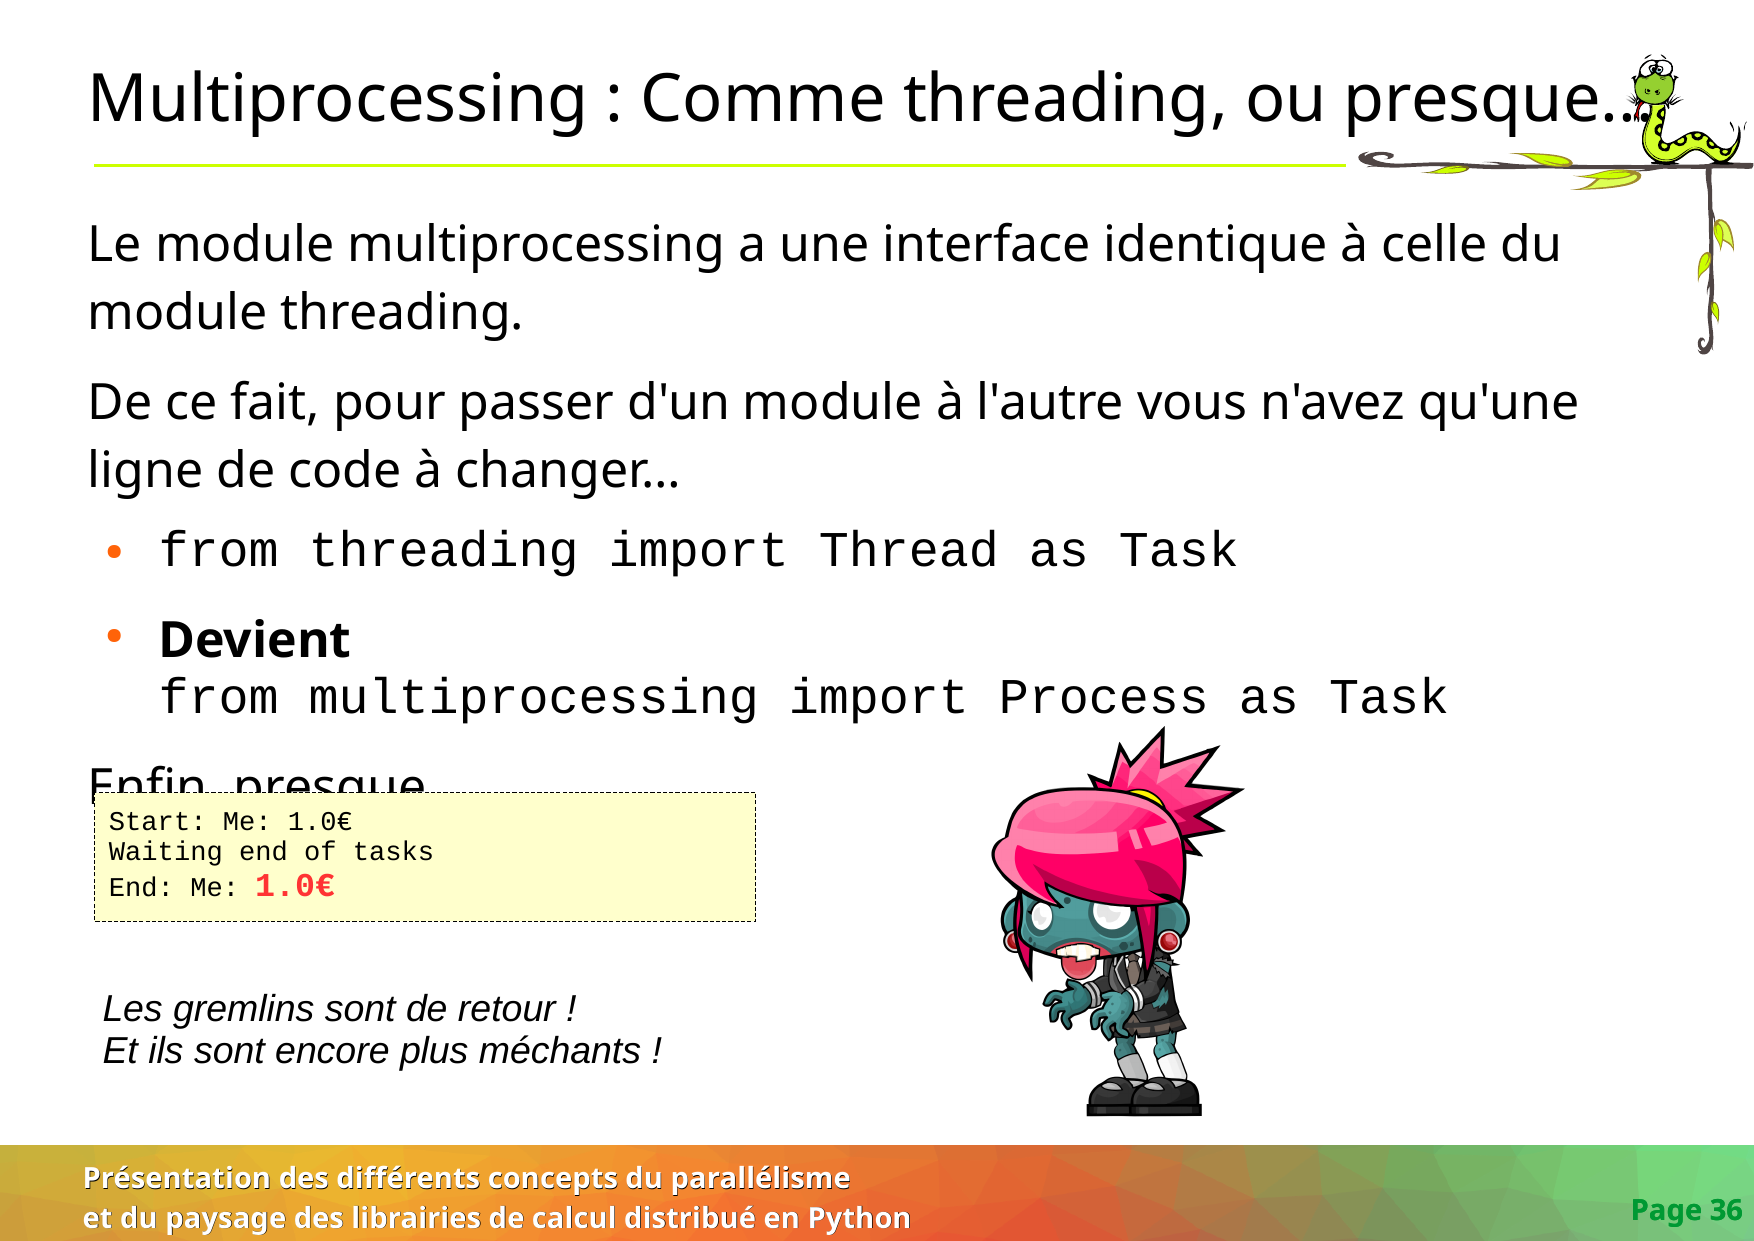

# Multiprocessing : Comme threading, ou presque...
Le module multiprocessing a une interface identique à celle du module threading.
De ce fait, pour passer d'un module à l'autre vous n'avez qu'une ligne de code à changer…
from threading import Thread as Task
Devient
from multiprocessing import Process as Task
Enfin, presque…
Start: Me: 1.0€
Waiting end of tasks
End: Me: 1.0€
Les gremlins sont de retour !
Et ils sont encore plus méchants !
36